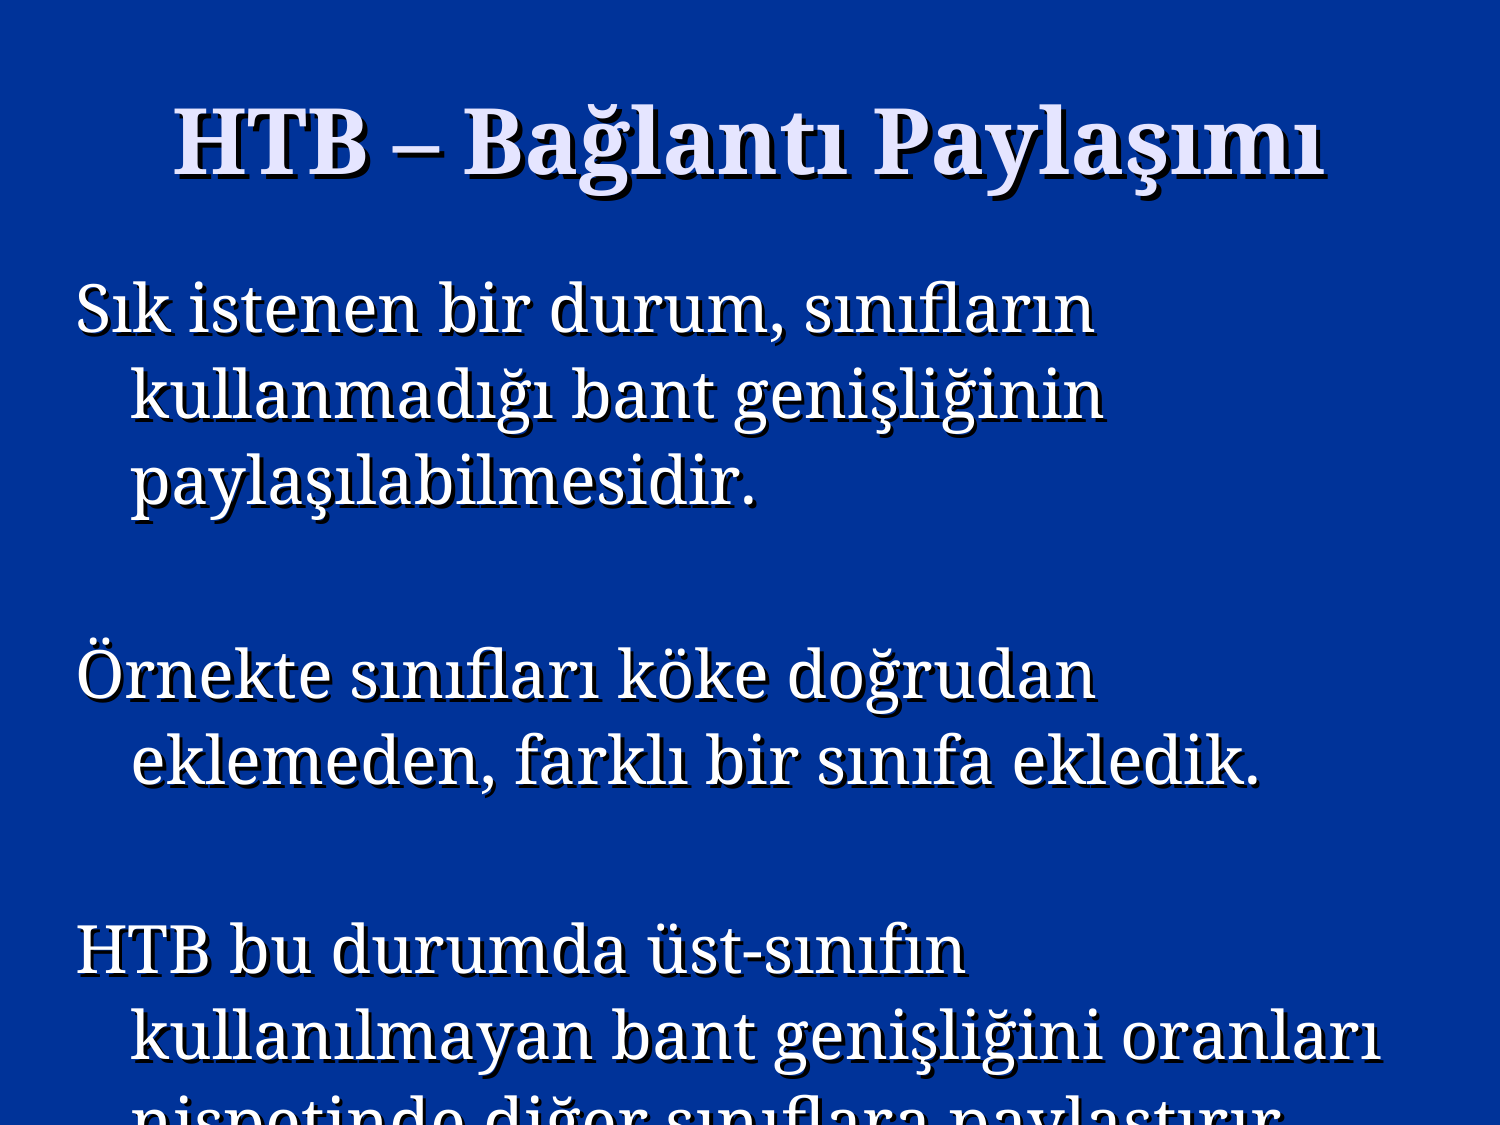

# HTB – Bağlantı Paylaşımı
Sık istenen bir durum, sınıfların kullanmadığı bant genişliğinin paylaşılabilmesidir.
Örnekte sınıfları köke doğrudan eklemeden, farklı bir sınıfa ekledik.
HTB bu durumda üst-sınıfın kullanılmayan bant genişliğini oranları nispetinde diğer sınıflara paylaştırır.